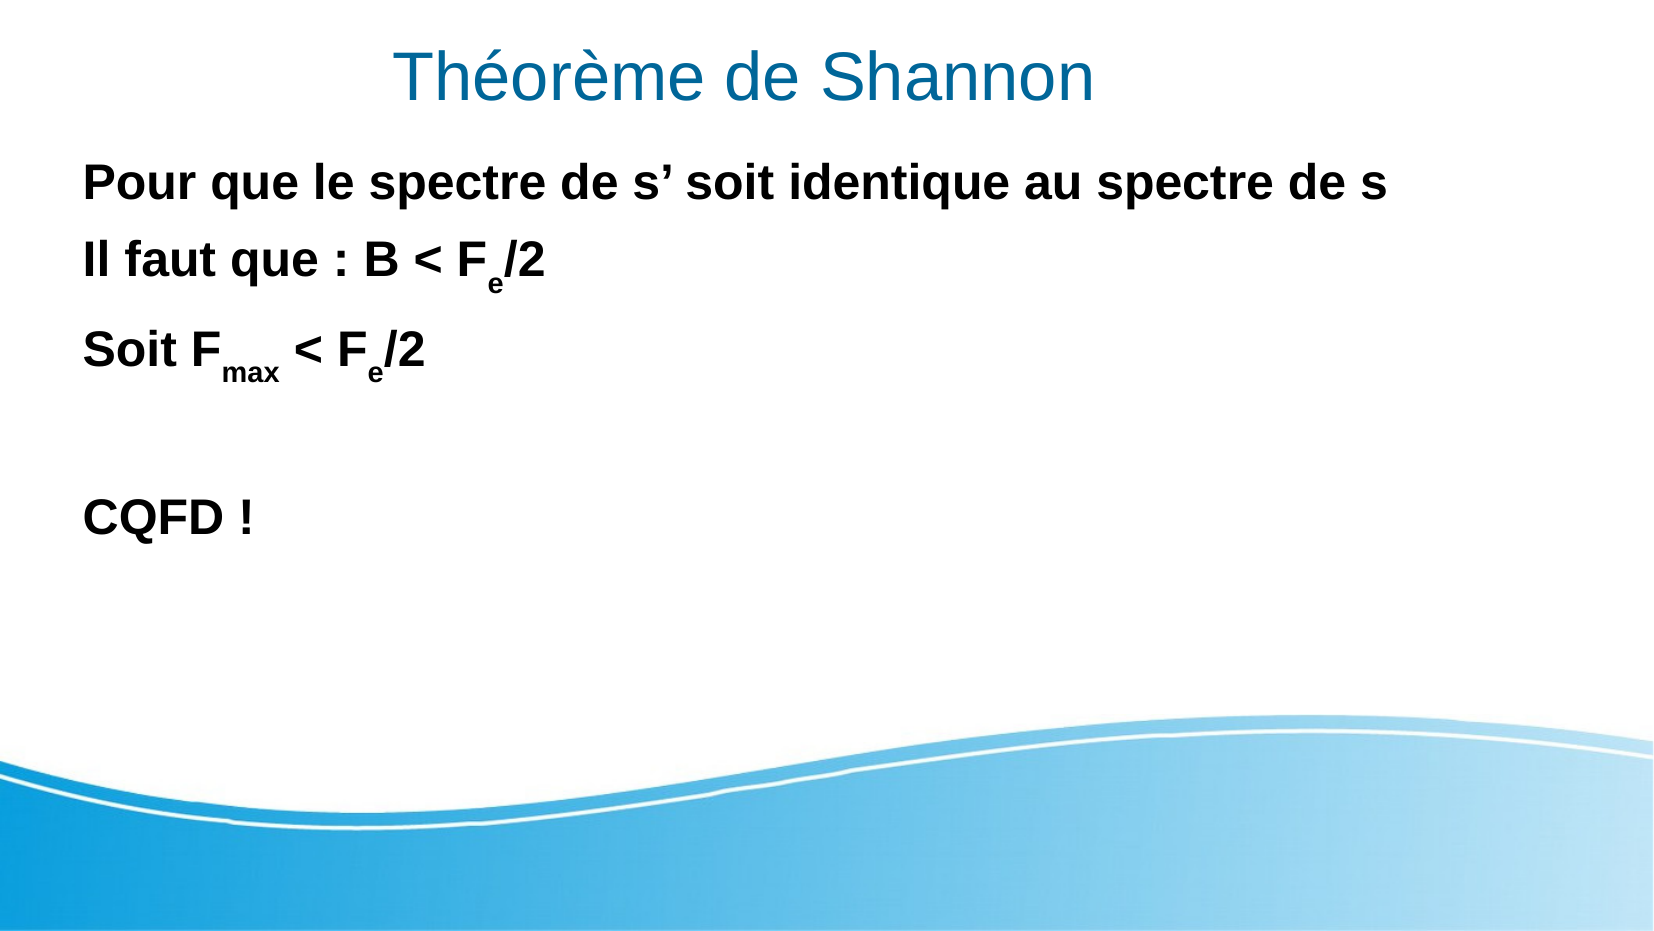

# Théorème de Shannon
Pour que le spectre de s’ soit identique au spectre de s
Il faut que : B < Fe/2
Soit Fmax < Fe/2
CQFD !